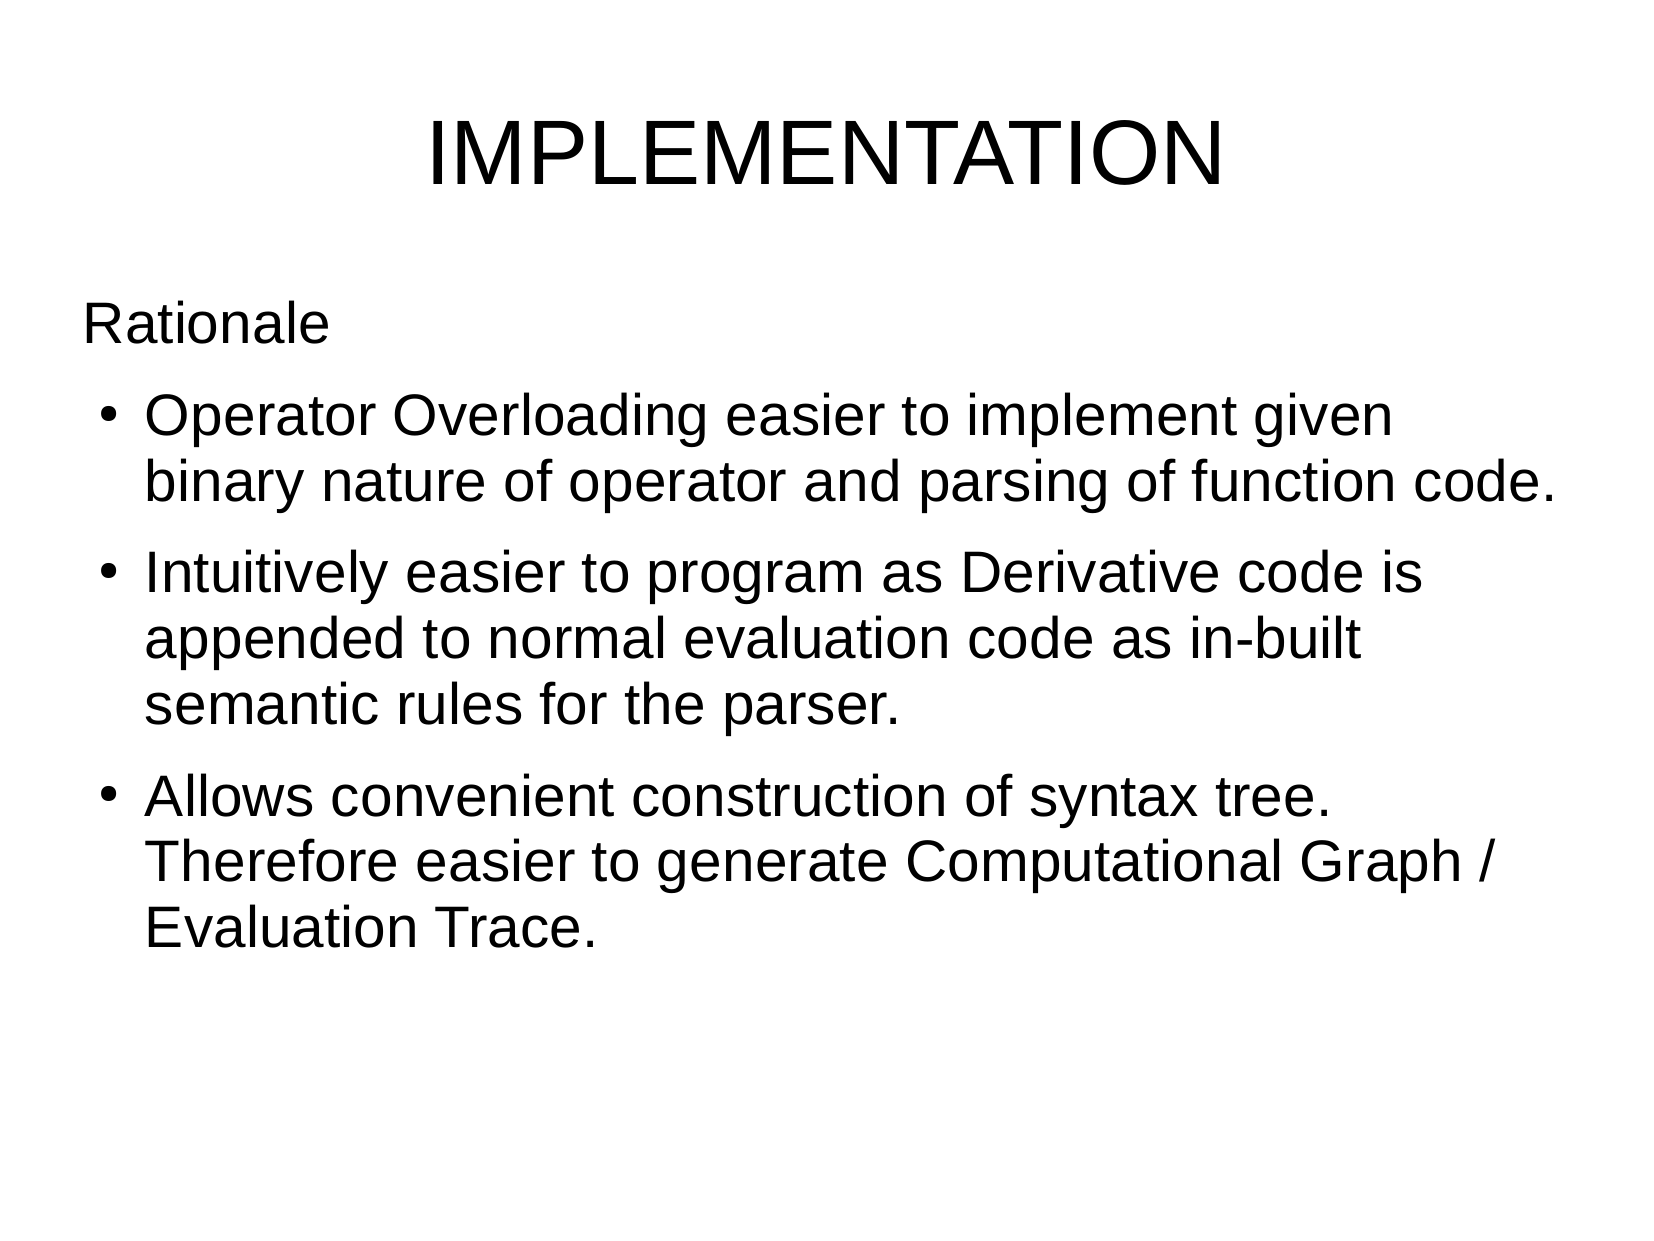

# IMPLEMENTATION
Rationale
Operator Overloading easier to implement given binary nature of operator and parsing of function code.
Intuitively easier to program as Derivative code is appended to normal evaluation code as in-built semantic rules for the parser.
Allows convenient construction of syntax tree. Therefore easier to generate Computational Graph / Evaluation Trace.